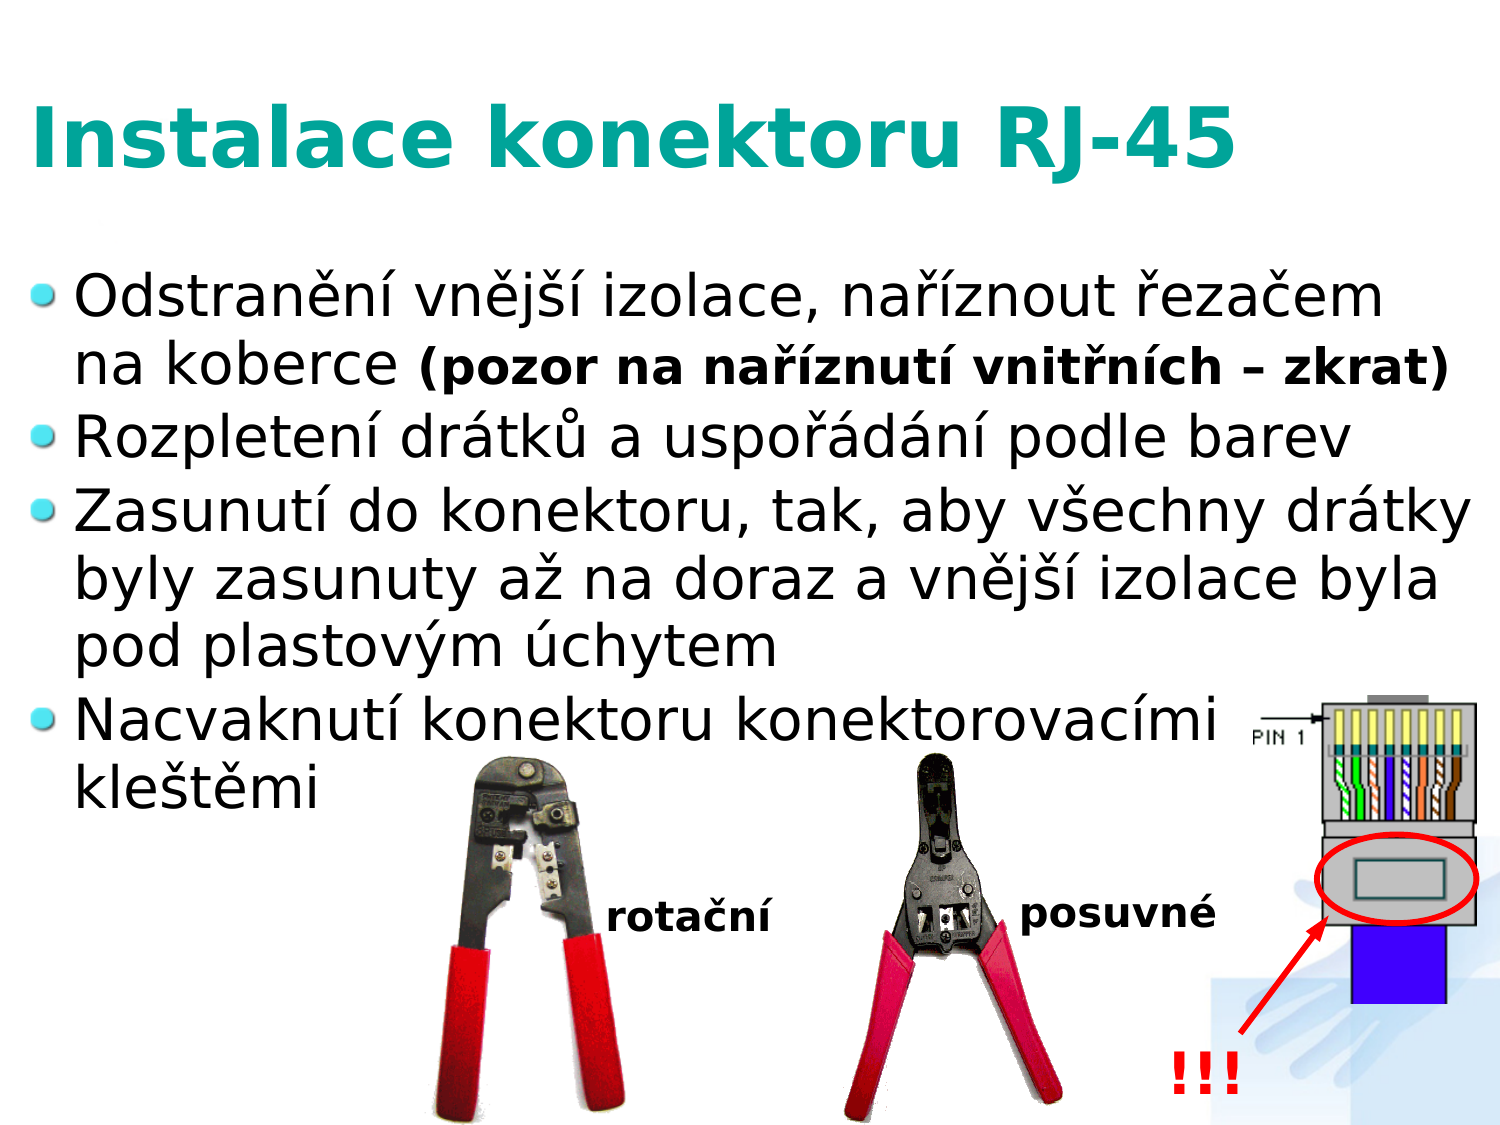

# Instalace konektoru RJ-45
Odstranění vnější izolace, naříznout řezačem na koberce (pozor na naříznutí vnitřních – zkrat)
Rozpletení drátků a uspořádání podle barev
Zasunutí do konektoru, tak, aby všechny drátky byly zasunuty až na doraz a vnější izolace byla pod plastovým úchytem
Nacvaknutí konektoru konektorovacími kleštěmi
posuvné
rotační
!!!